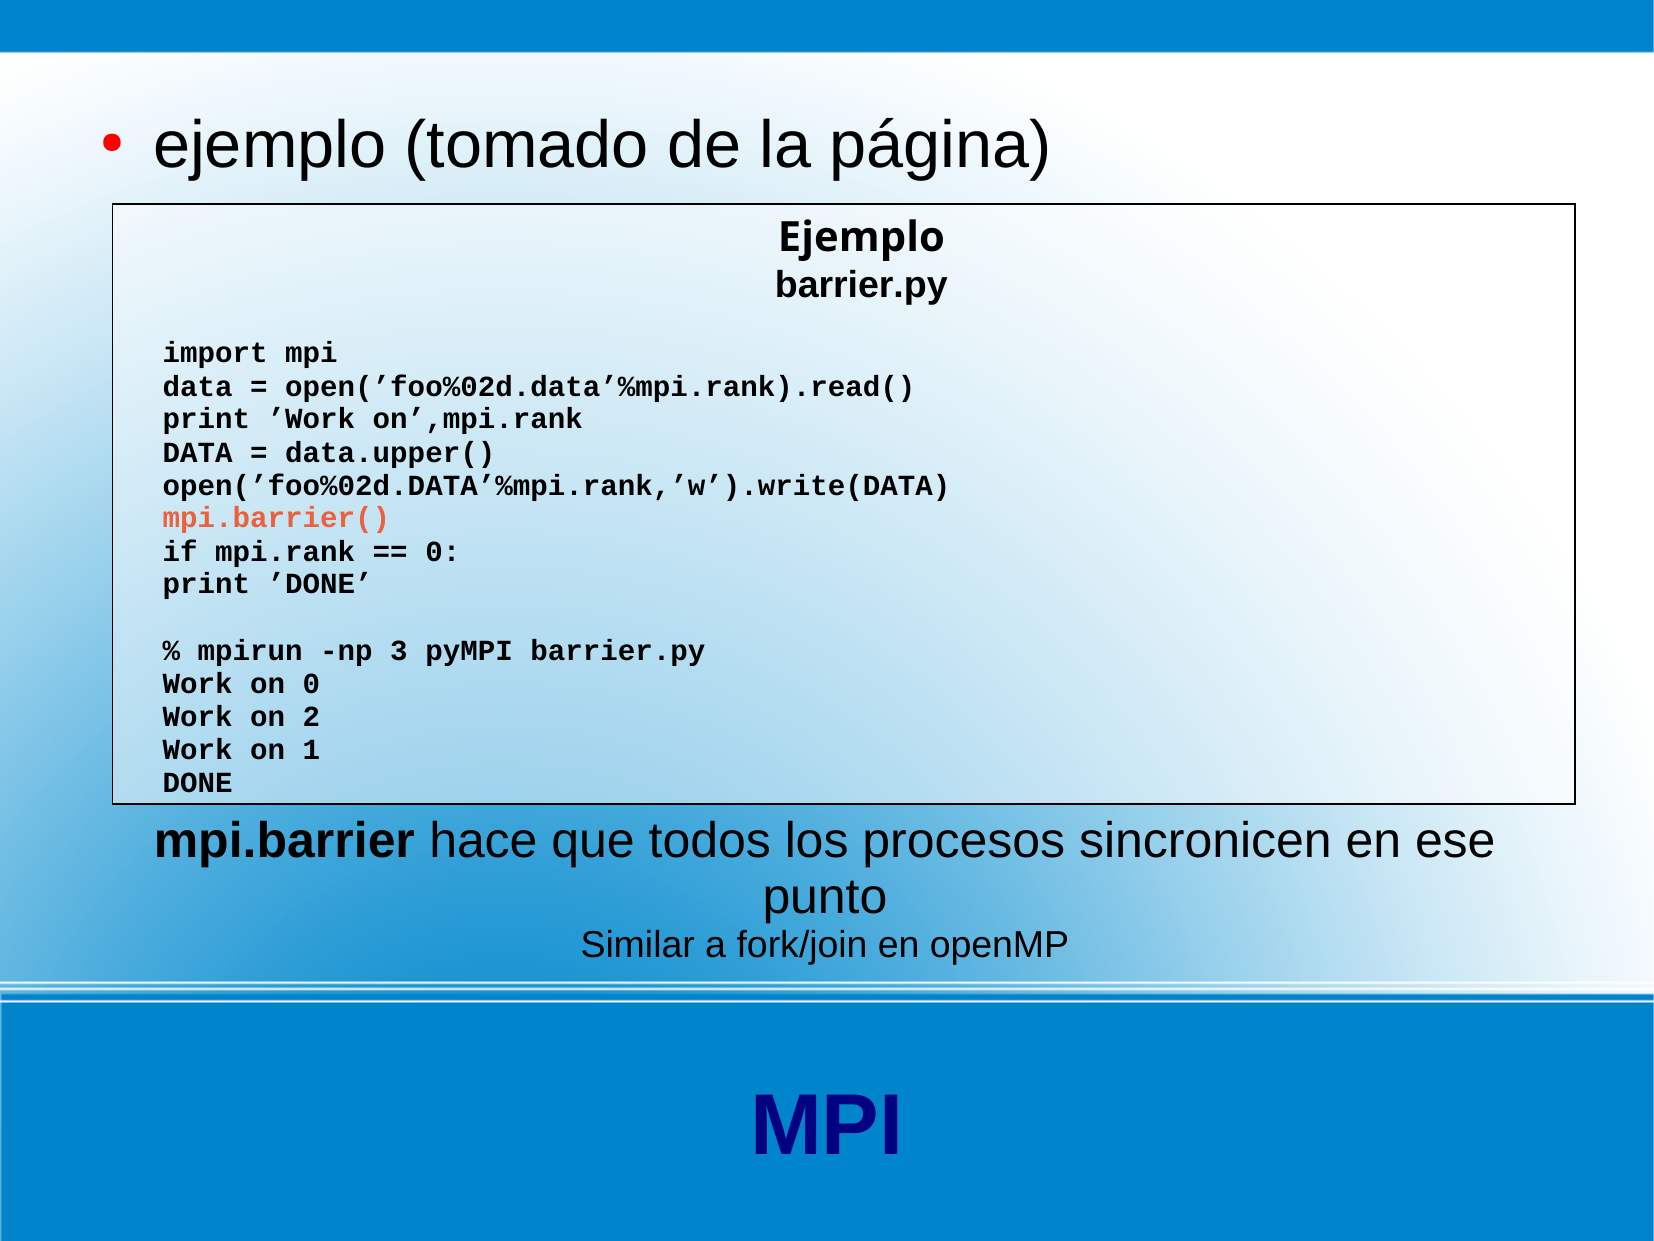

ejemplo (tomado de la página)
Ejemplo
barrier.py
import mpi
data = open(’foo%02d.data’%mpi.rank).read()
print ’Work on’,mpi.rank
DATA = data.upper()
open(’foo%02d.DATA’%mpi.rank,’w’).write(DATA)
mpi.barrier()
if mpi.rank == 0:
print ’DONE’
% mpirun -np 3 pyMPI barrier.py
Work on 0
Work on 2
Work on 1
DONE
mpi.barrier hace que todos los procesos sincronicen en ese punto
Similar a fork/join en openMP
# MPI